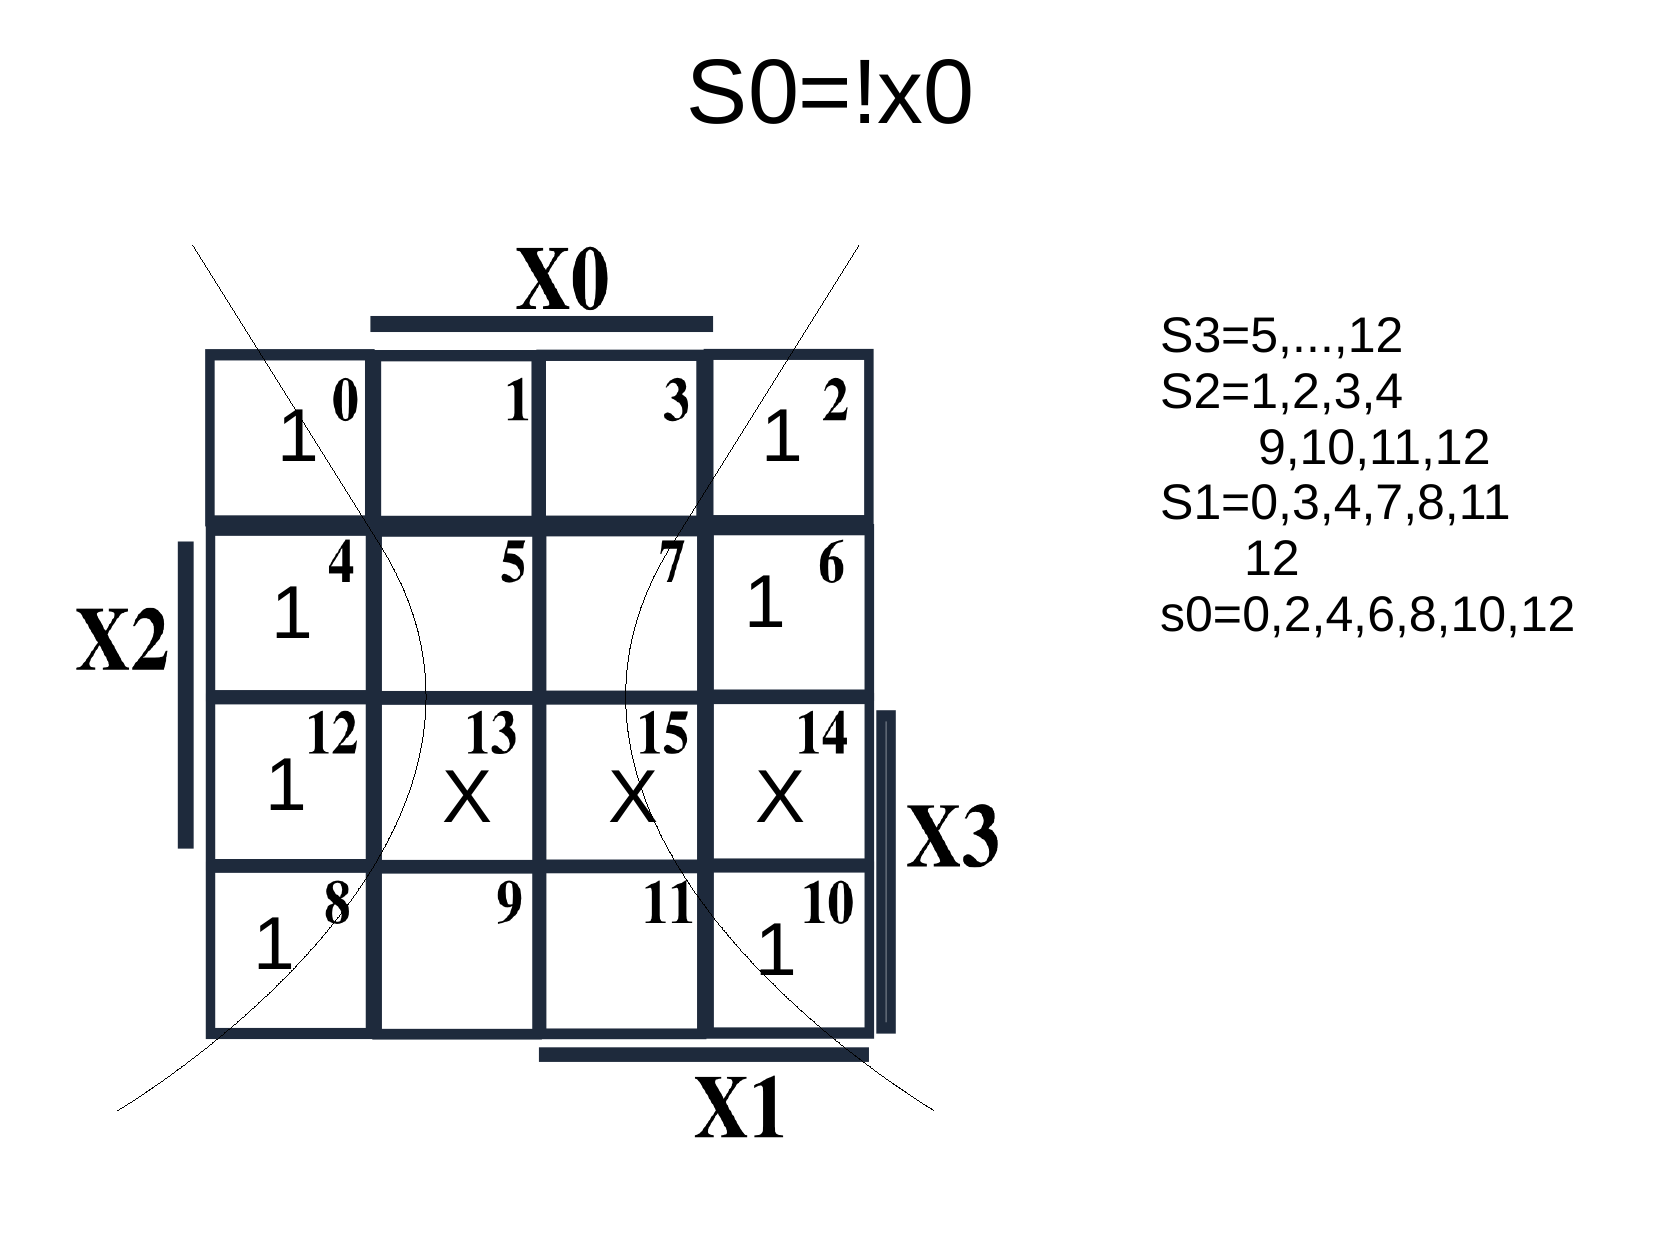

# S0=!x0
S3=5,...,12
S2=1,2,3,4
 9,10,11,12
S1=0,3,4,7,8,11
 12
s0=0,2,4,6,8,10,12
1
1
1
1
1
X
X
X
1
1